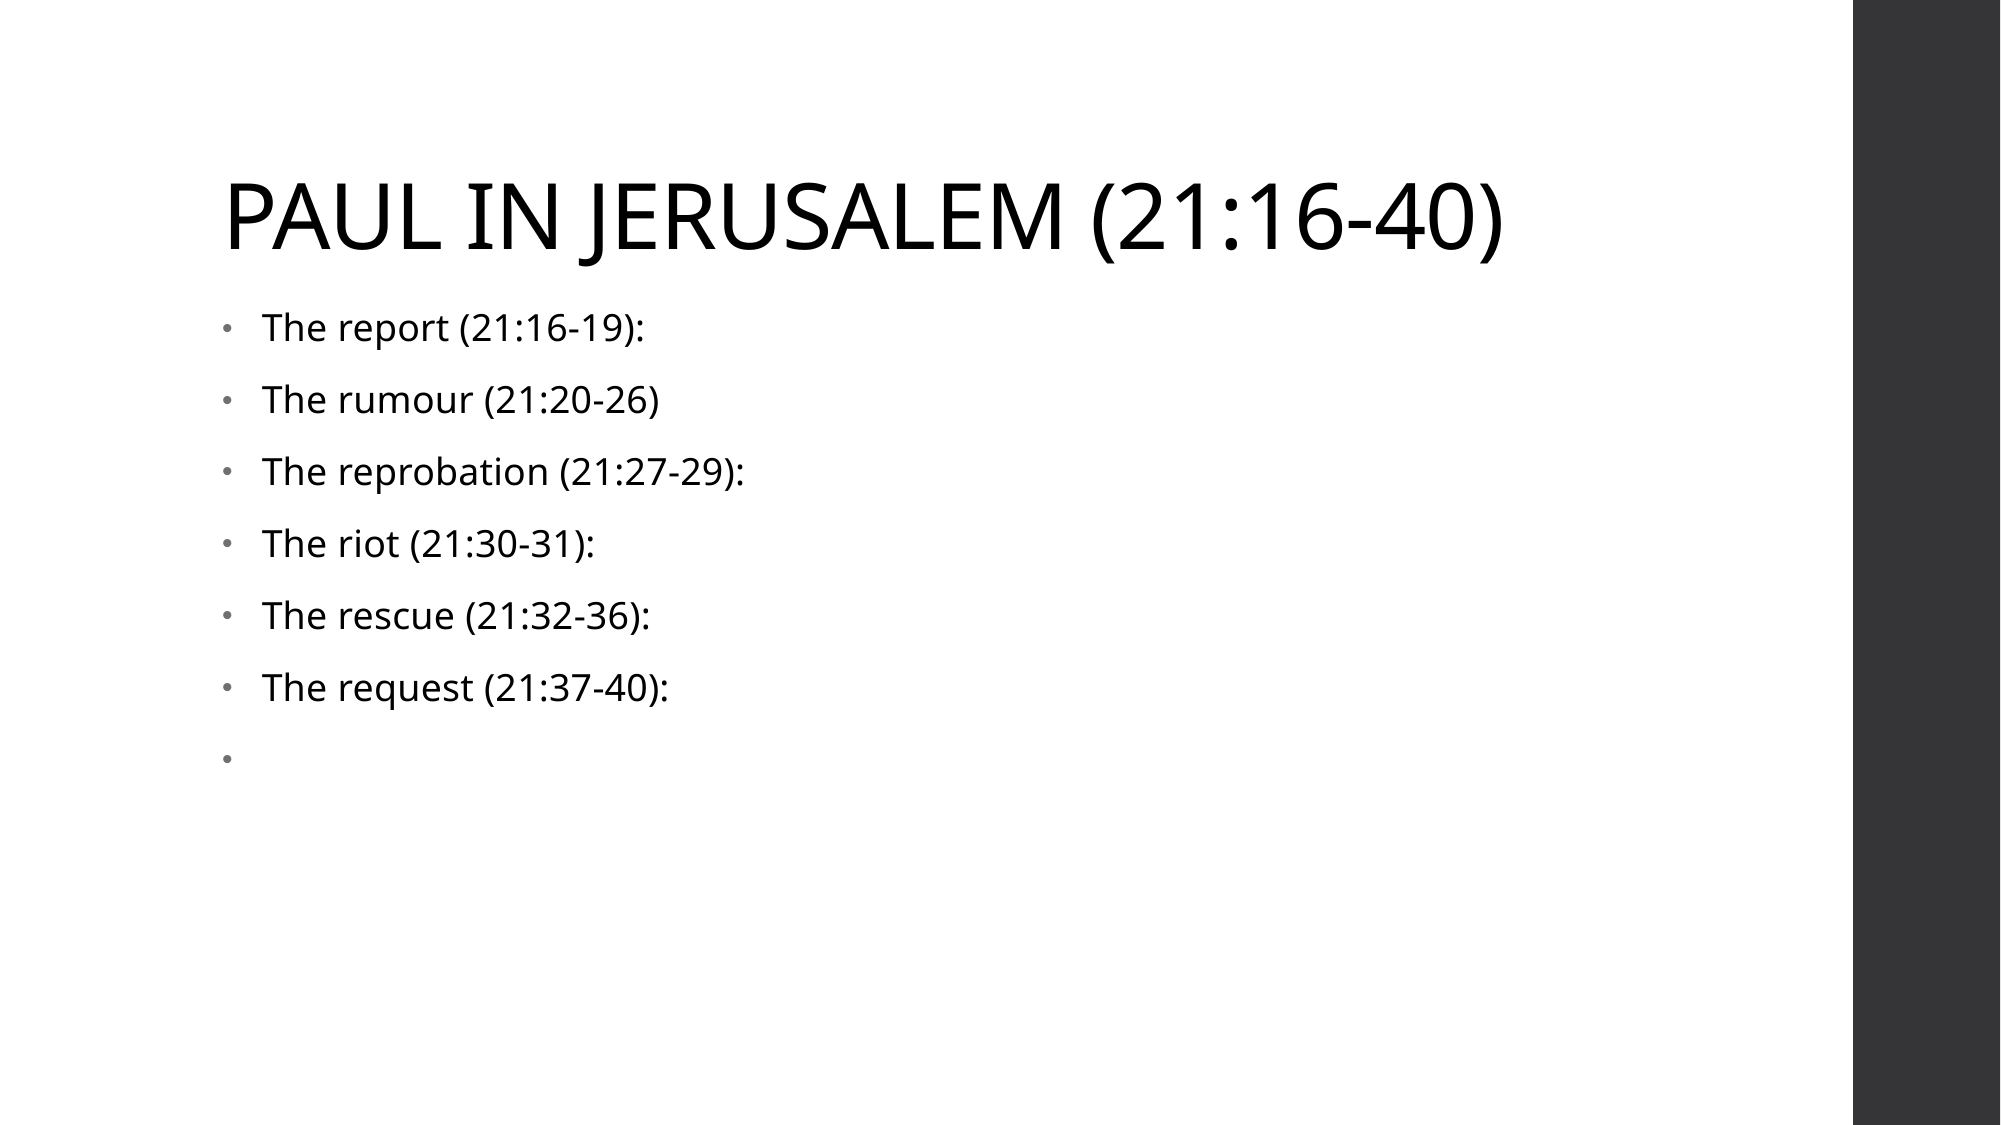

# PAUL IN JERUSALEM (21:16-40)
 The report (21:16-19):
 The rumour (21:20-26)
 The reprobation (21:27-29):
 The riot (21:30-31):
 The rescue (21:32-36):
 The request (21:37-40):